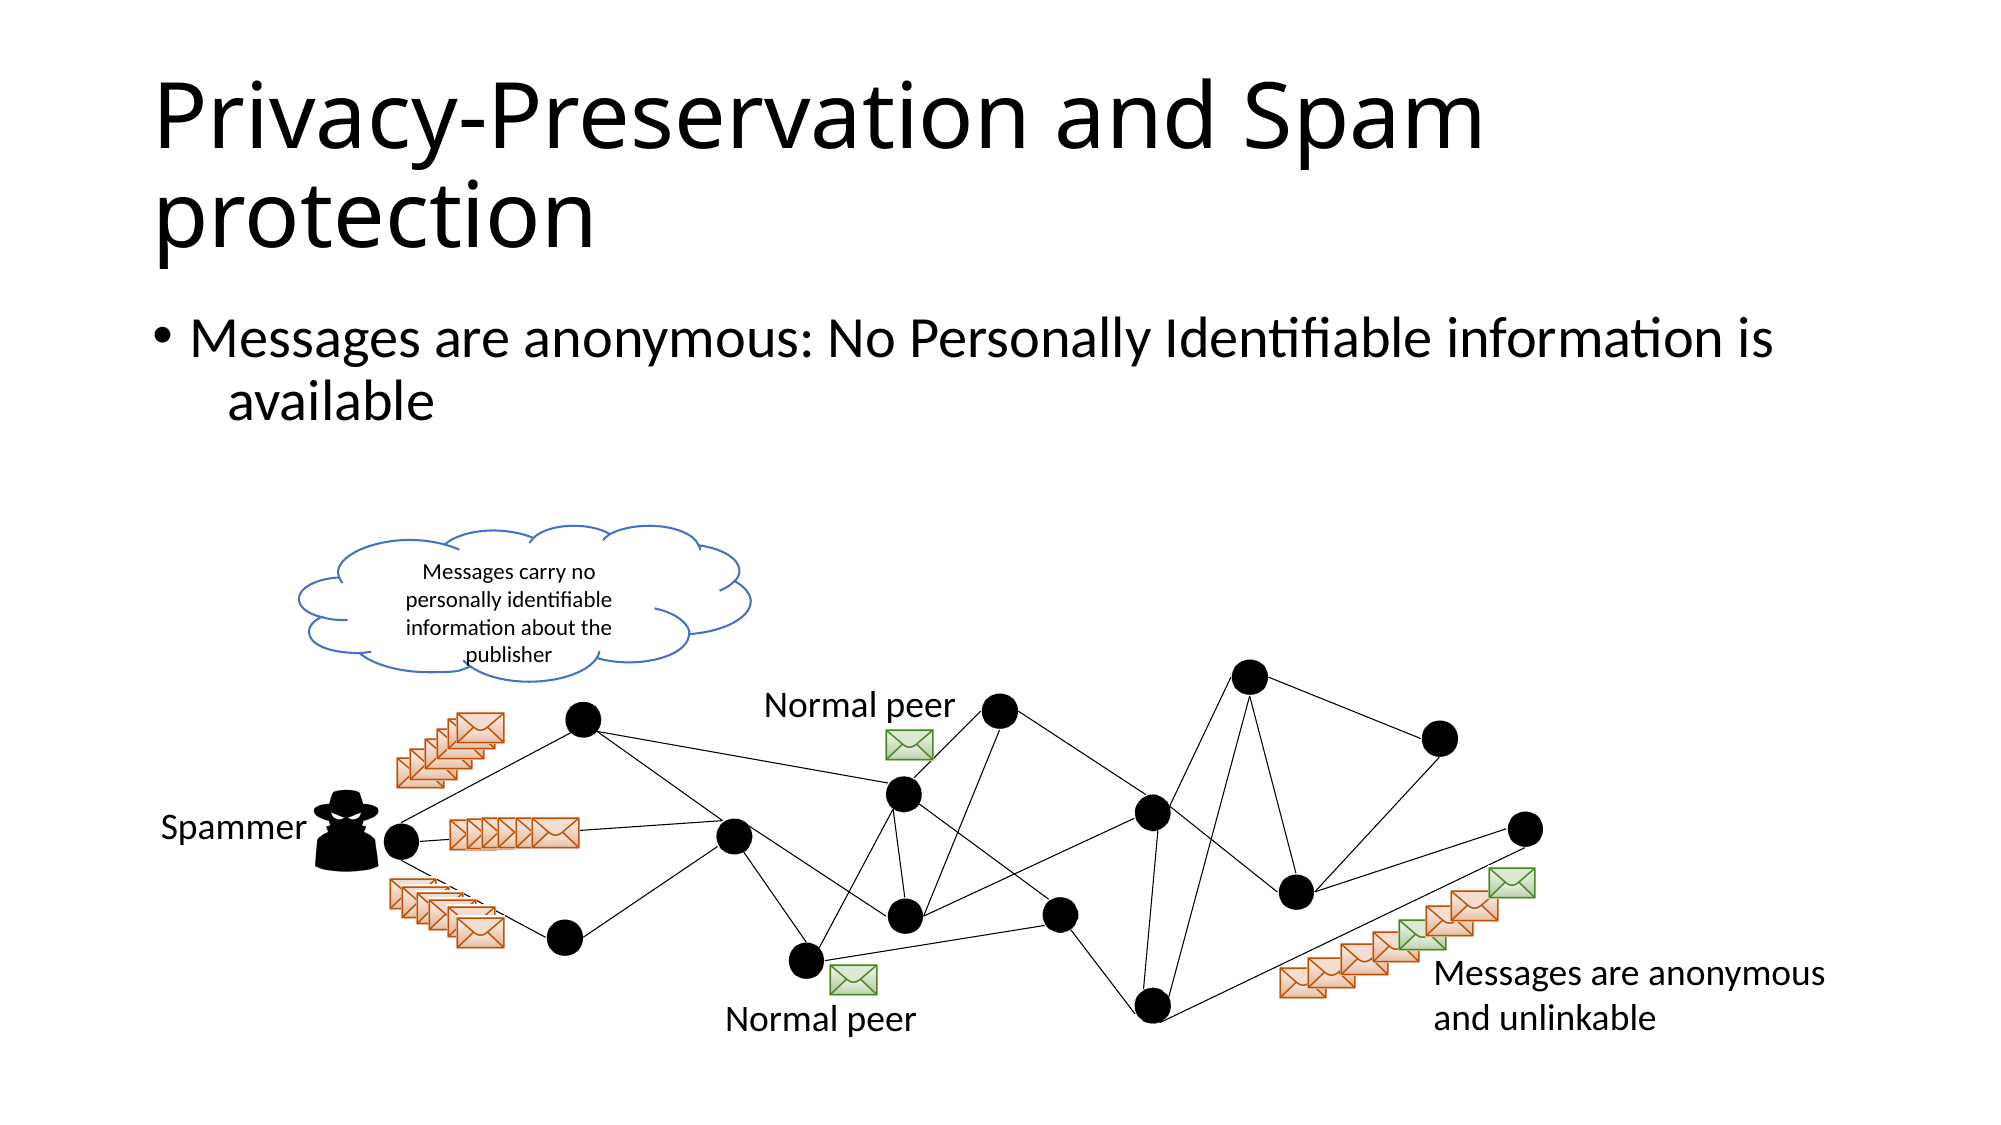

# Privacy-Preservation and Spam protection
Messages are anonymous: No Personally Identifiable information is available
Messages carry no personally identifiable information about the publisher
Normal peer
Spammer
Messages are anonymous
and unlinkable
Normal peer